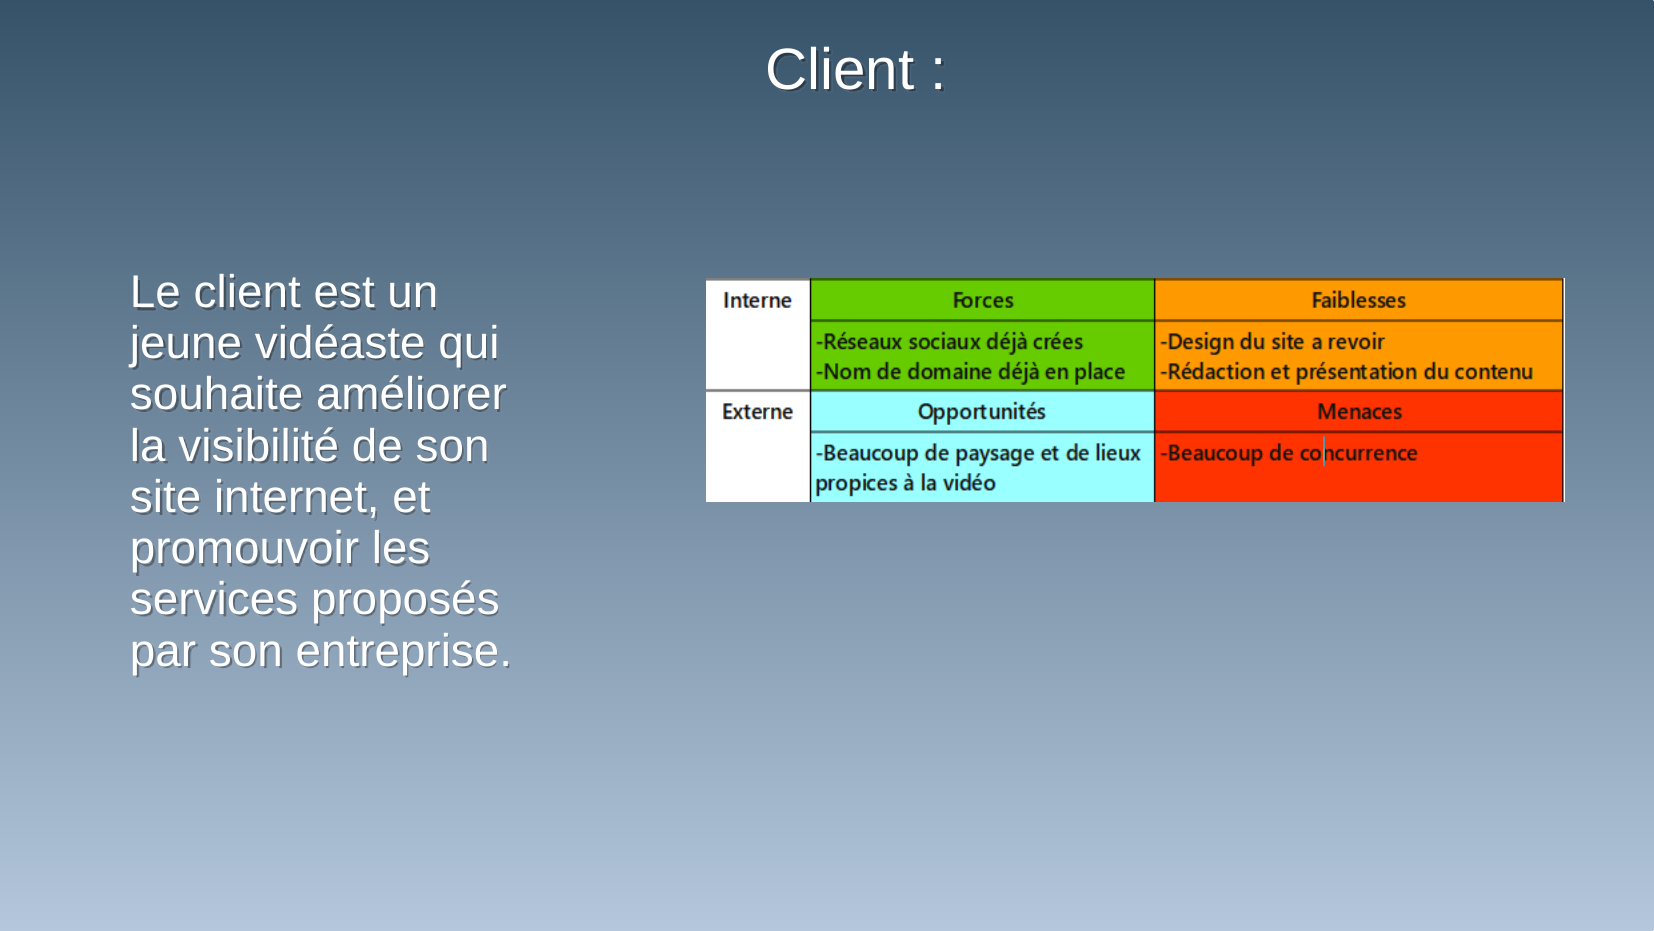

Client :
# Le client est un jeune vidéaste qui souhaite améliorer la visibilité de son site internet, et promouvoir les services proposés par son entreprise.